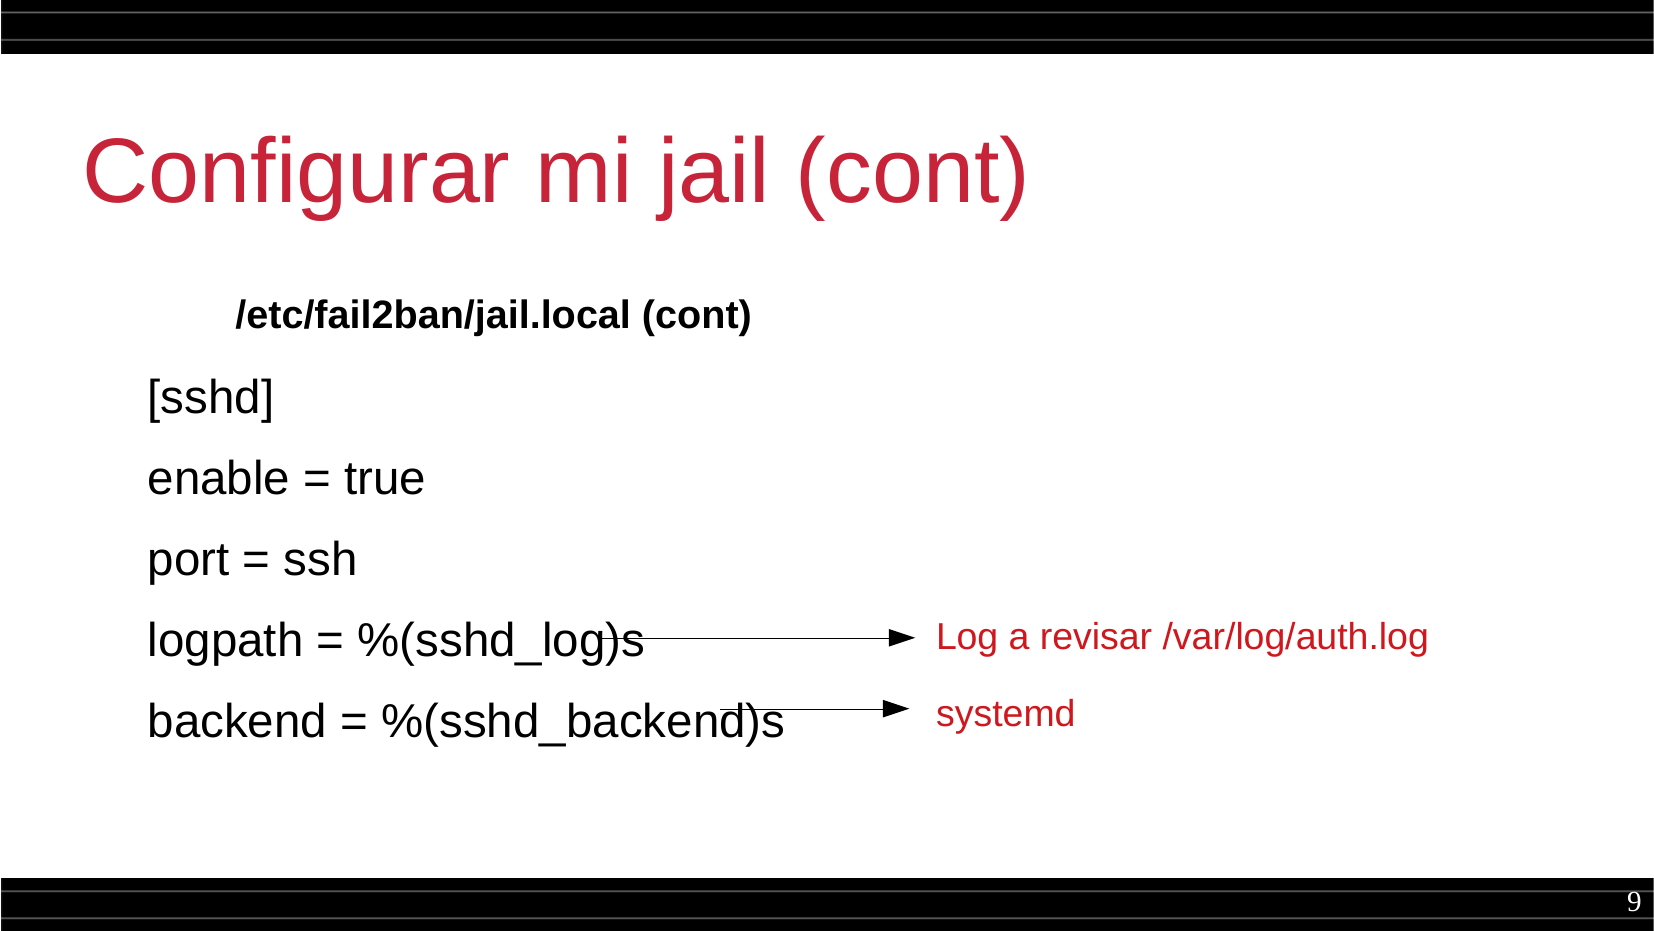

# Configurar mi jail (cont)
 /etc/fail2ban/jail.local (cont)
[sshd]
enable = true
port = ssh
logpath = %(sshd_log)s
backend = %(sshd_backend)s
Log a revisar /var/log/auth.log
systemd